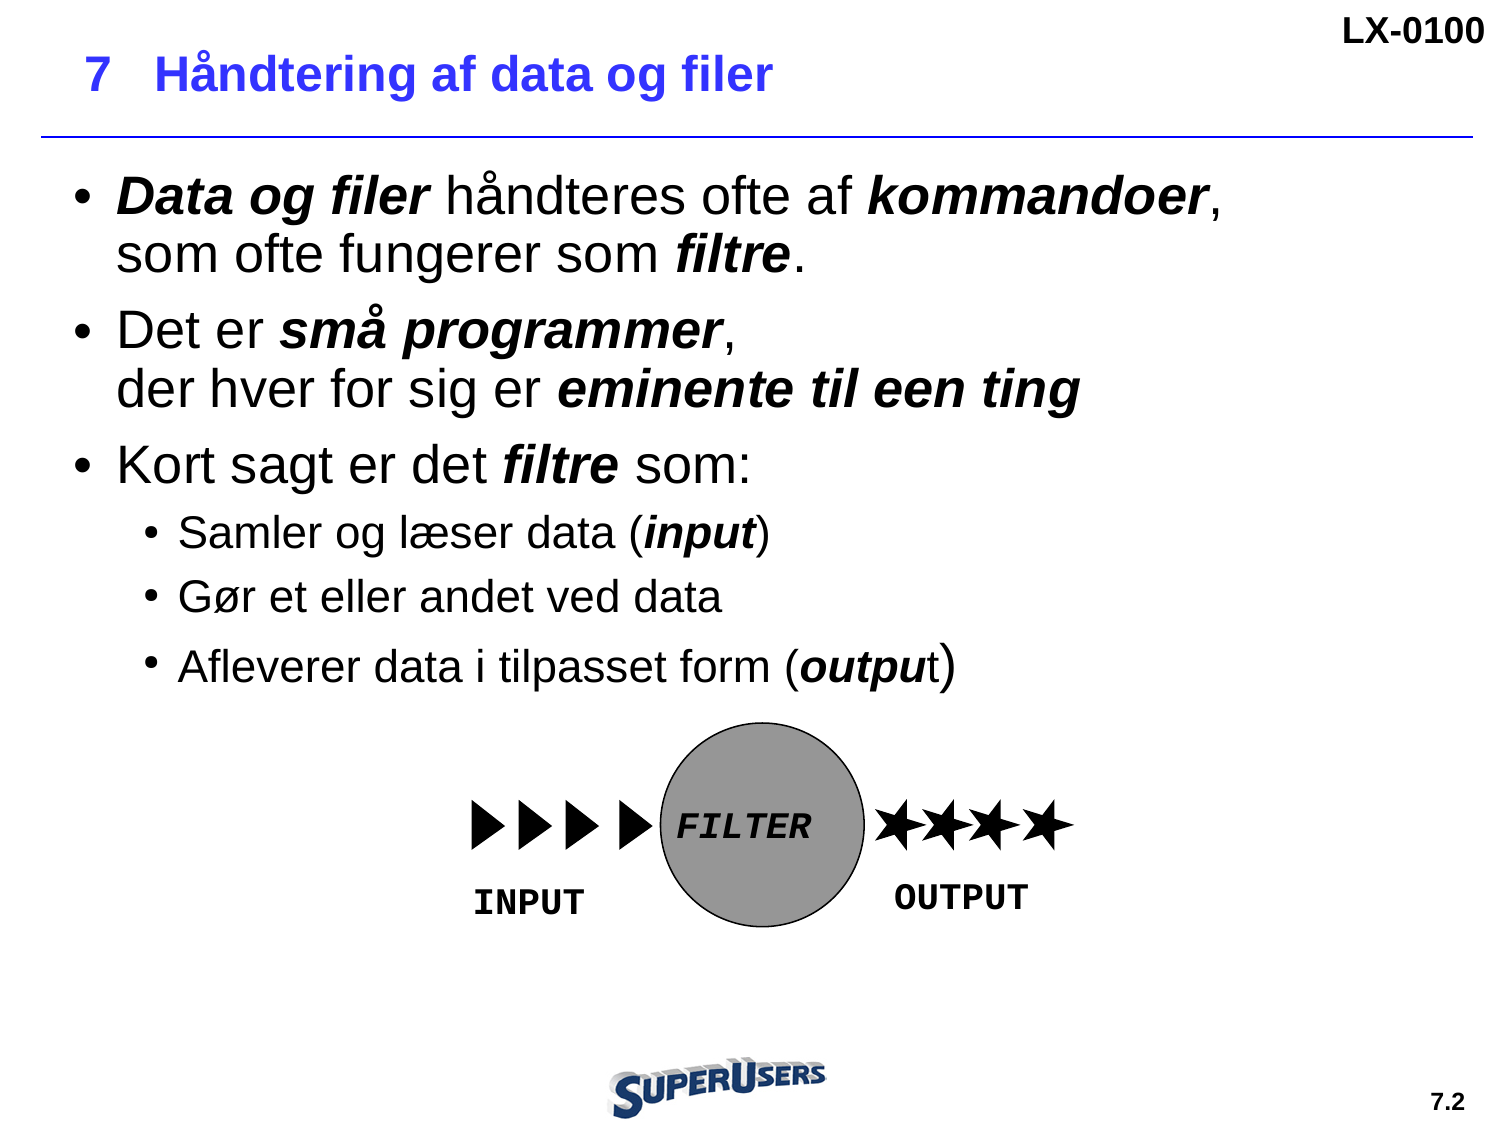

# 7 Håndtering af data og filer
Data og filer håndteres ofte af kommandoer,
som ofte fungerer som filtre.
Det er små programmer,
der hver for sig er eminente til een ting
Kort sagt er det filtre som:
Samler og læser data (input)
Gør et eller andet ved data
Afleverer data i tilpasset form (output)
FILTER
INPUT
OUTPUT